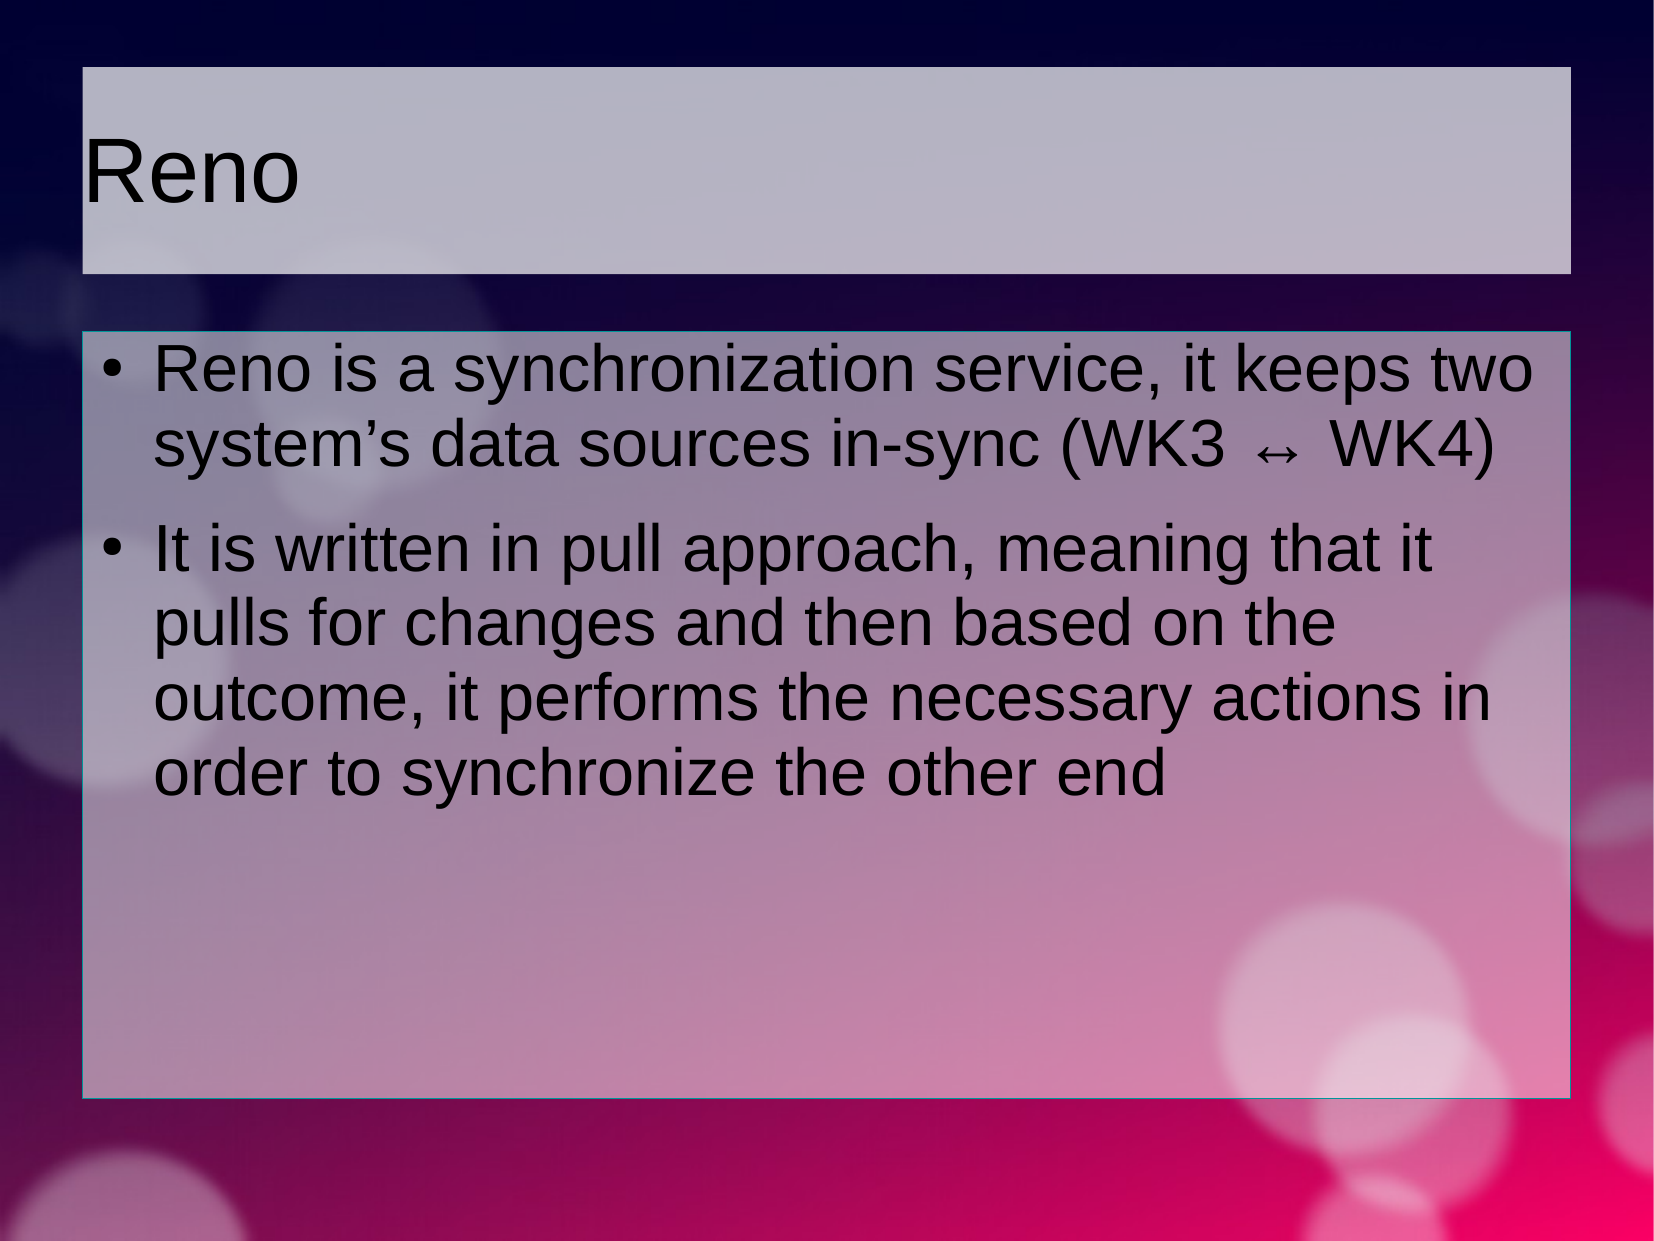

# Reno
Reno is a synchronization service, it keeps two system’s data sources in-sync (WK3 ↔ WK4)
It is written in pull approach, meaning that it pulls for changes and then based on the outcome, it performs the necessary actions in order to synchronize the other end